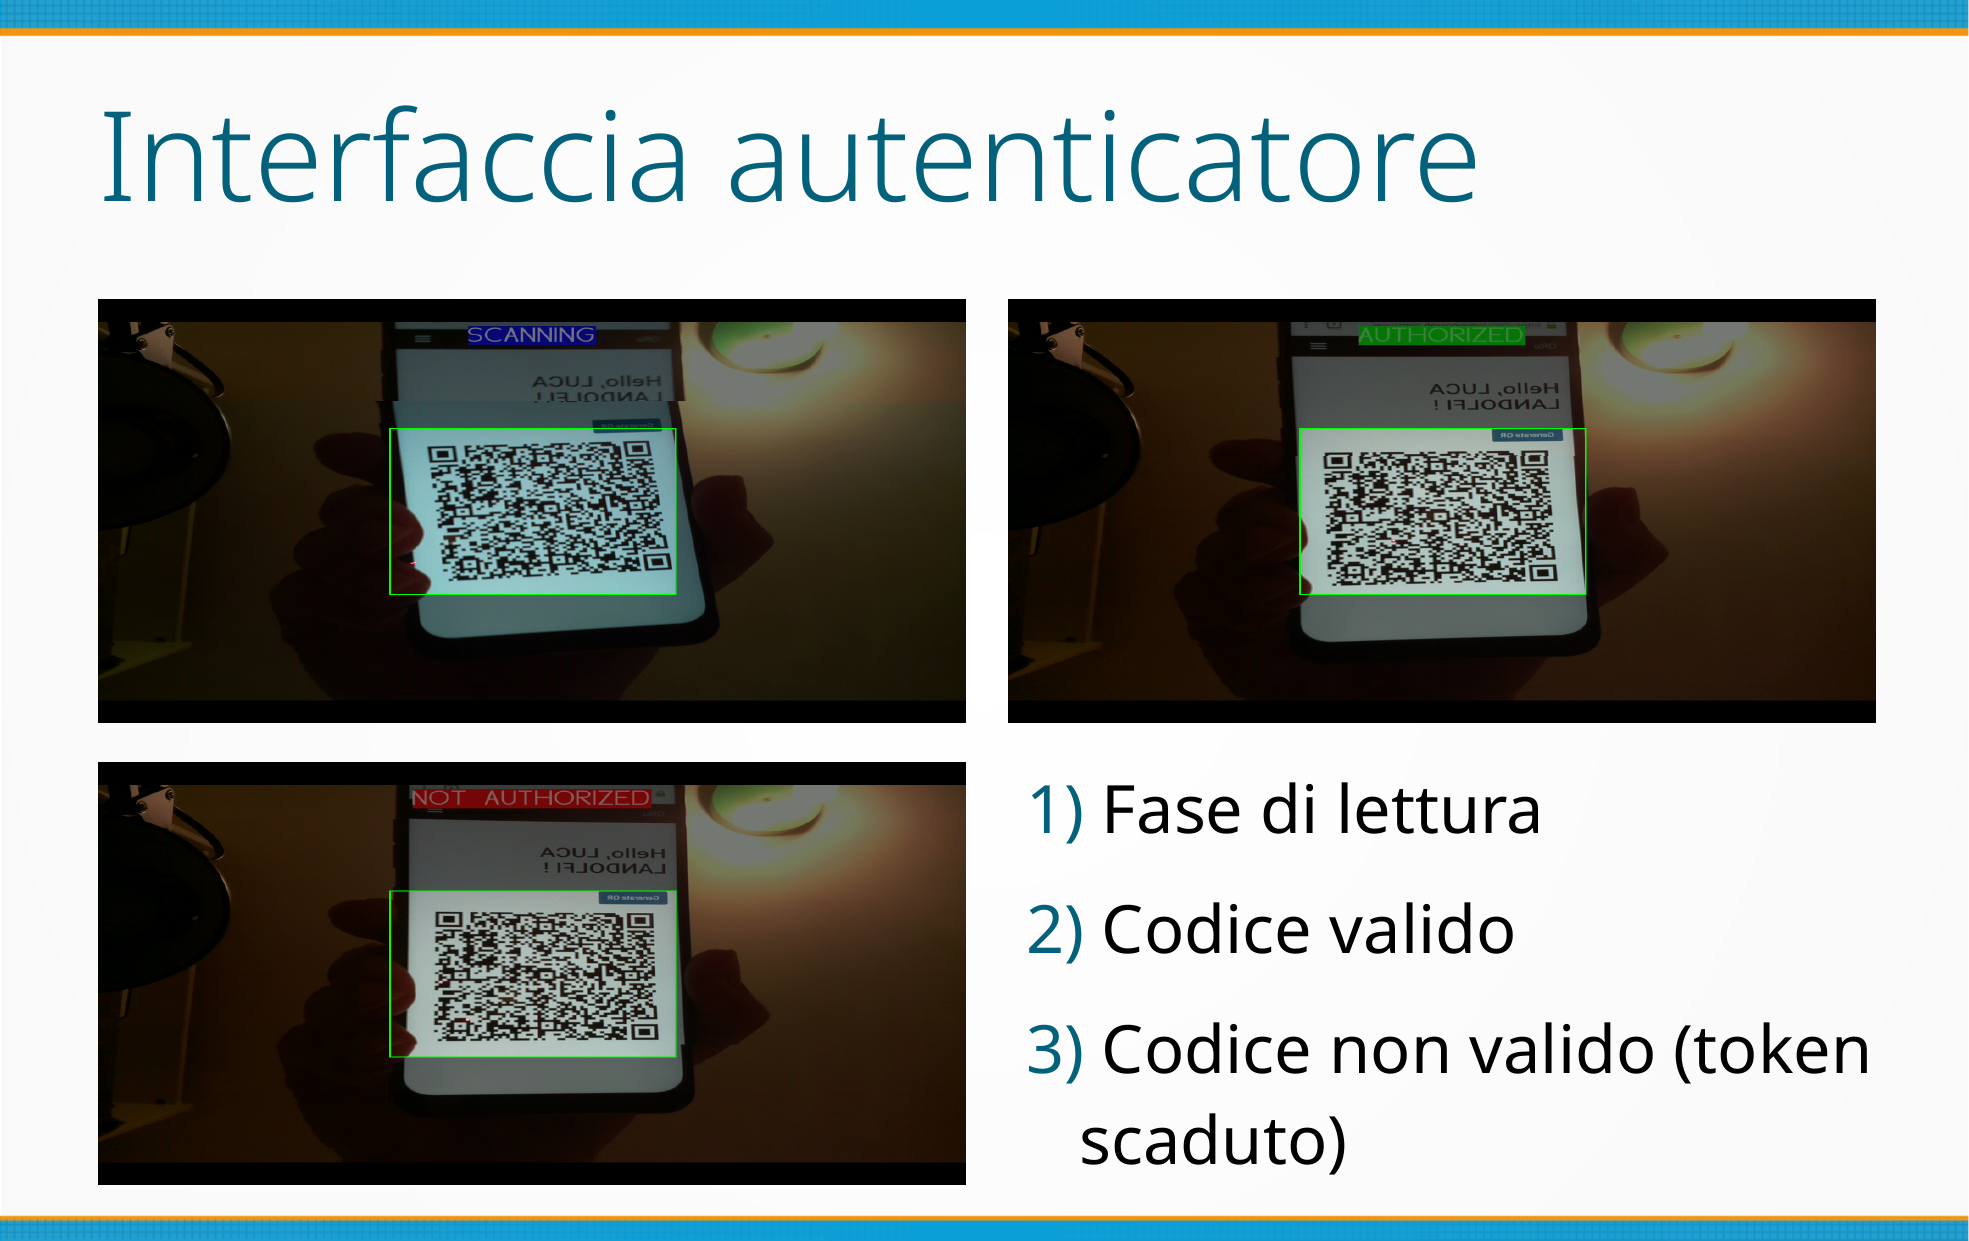

# Interfaccia autenticatore
 Fase di lettura
 Codice valido
 Codice non valido (token scaduto)